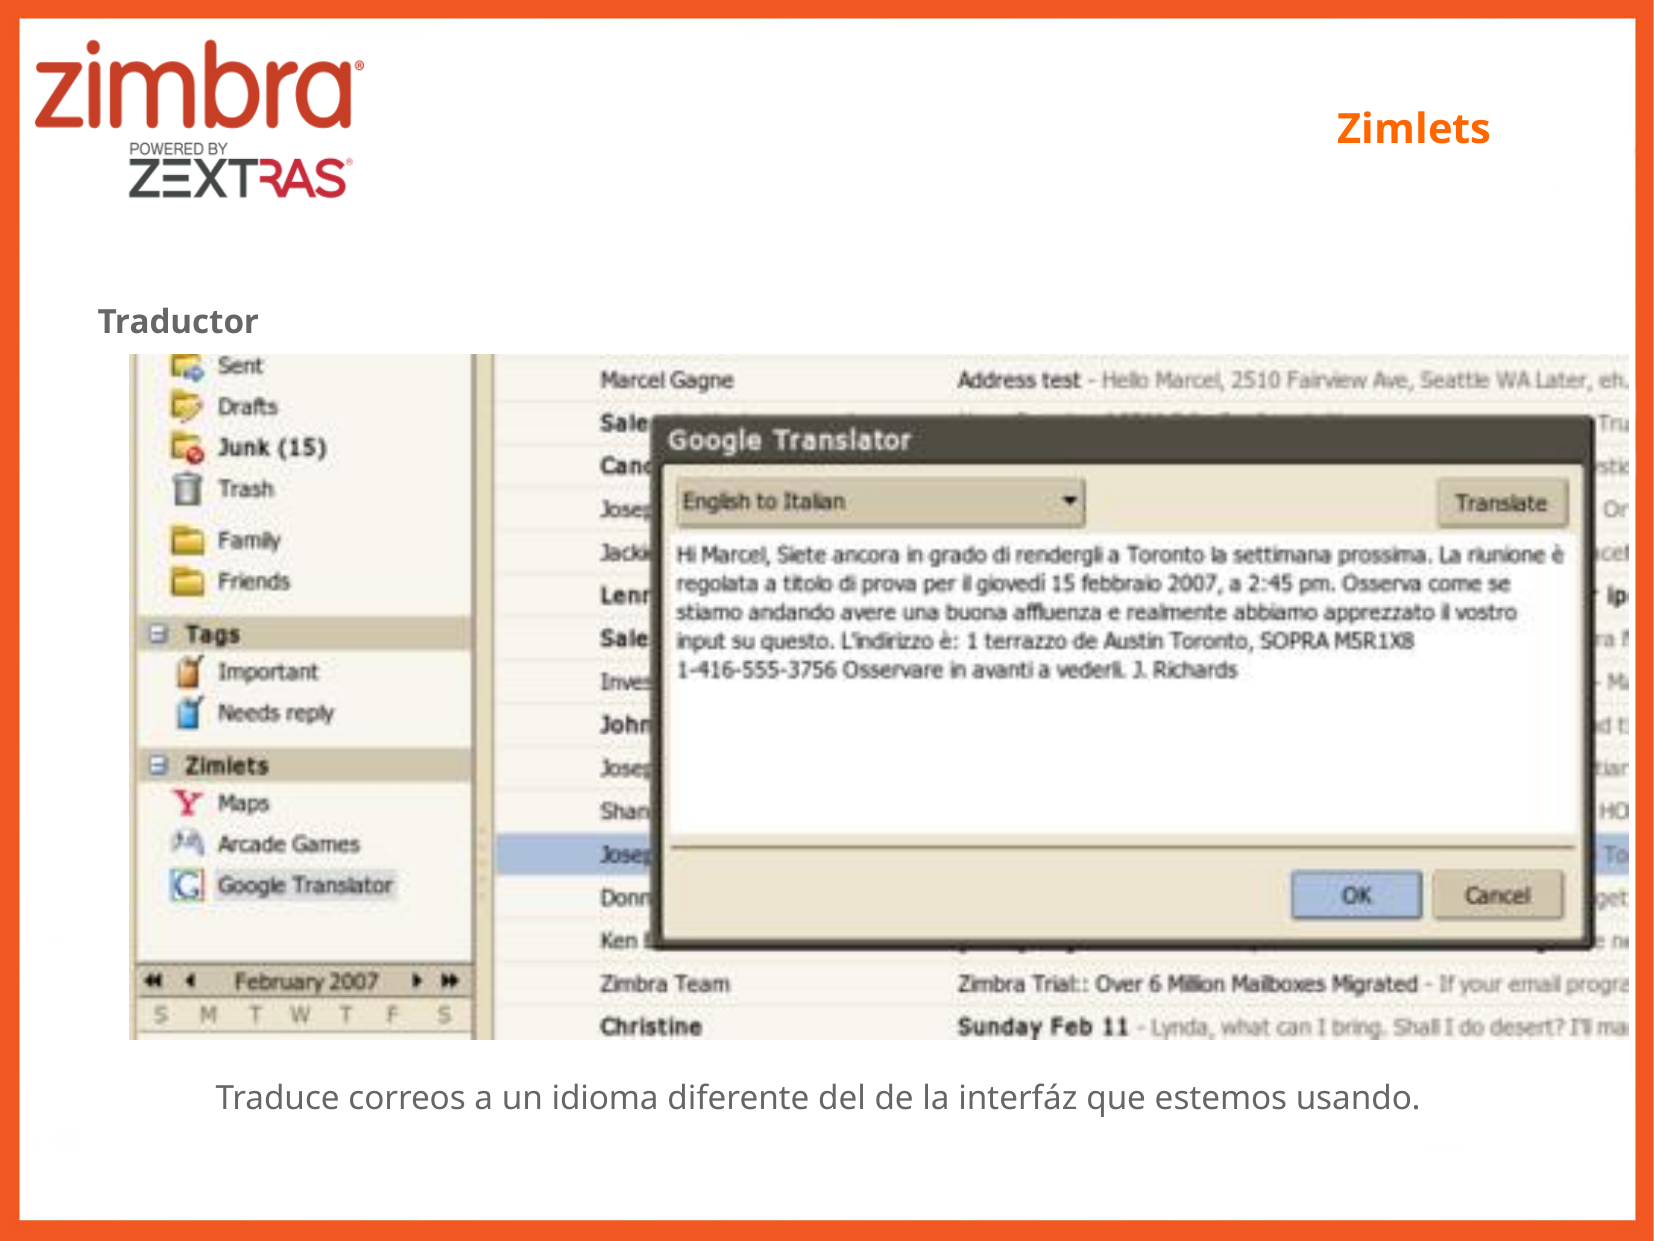

Zimlets
Traductor
Traduce correos a un idioma diferente del de la interfáz que estemos usando.